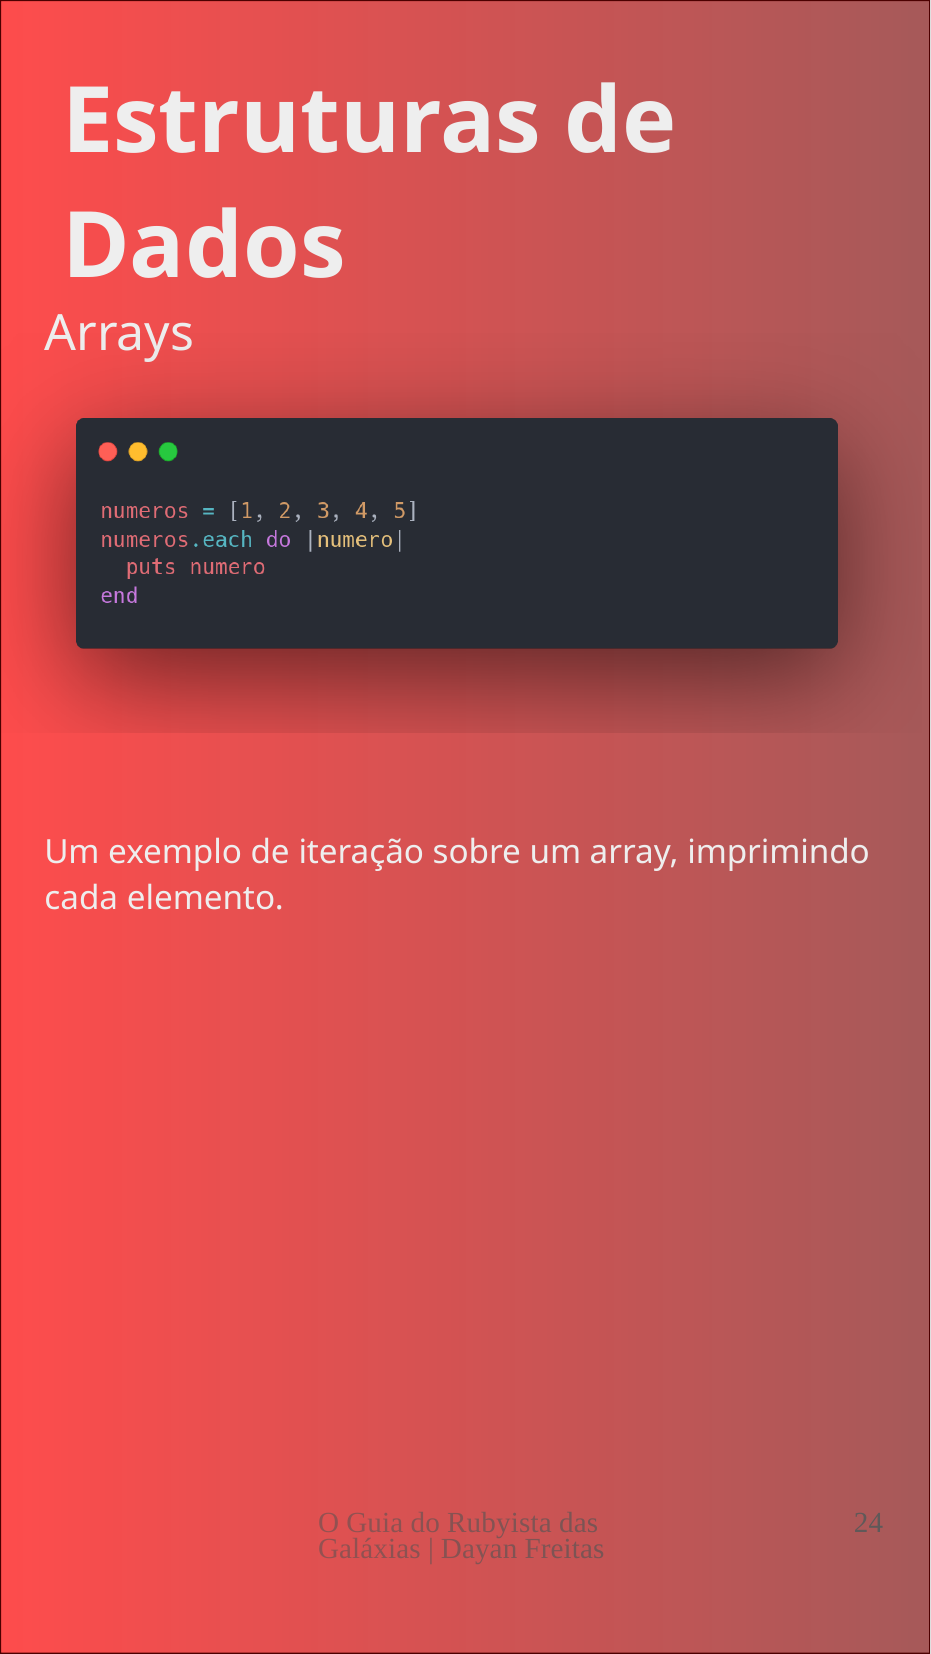

Estruturas de Dados
Arrays
Um exemplo de iteração sobre um array, imprimindo cada elemento.
O Guia do Rubyista das Galáxias | Dayan Freitas
24